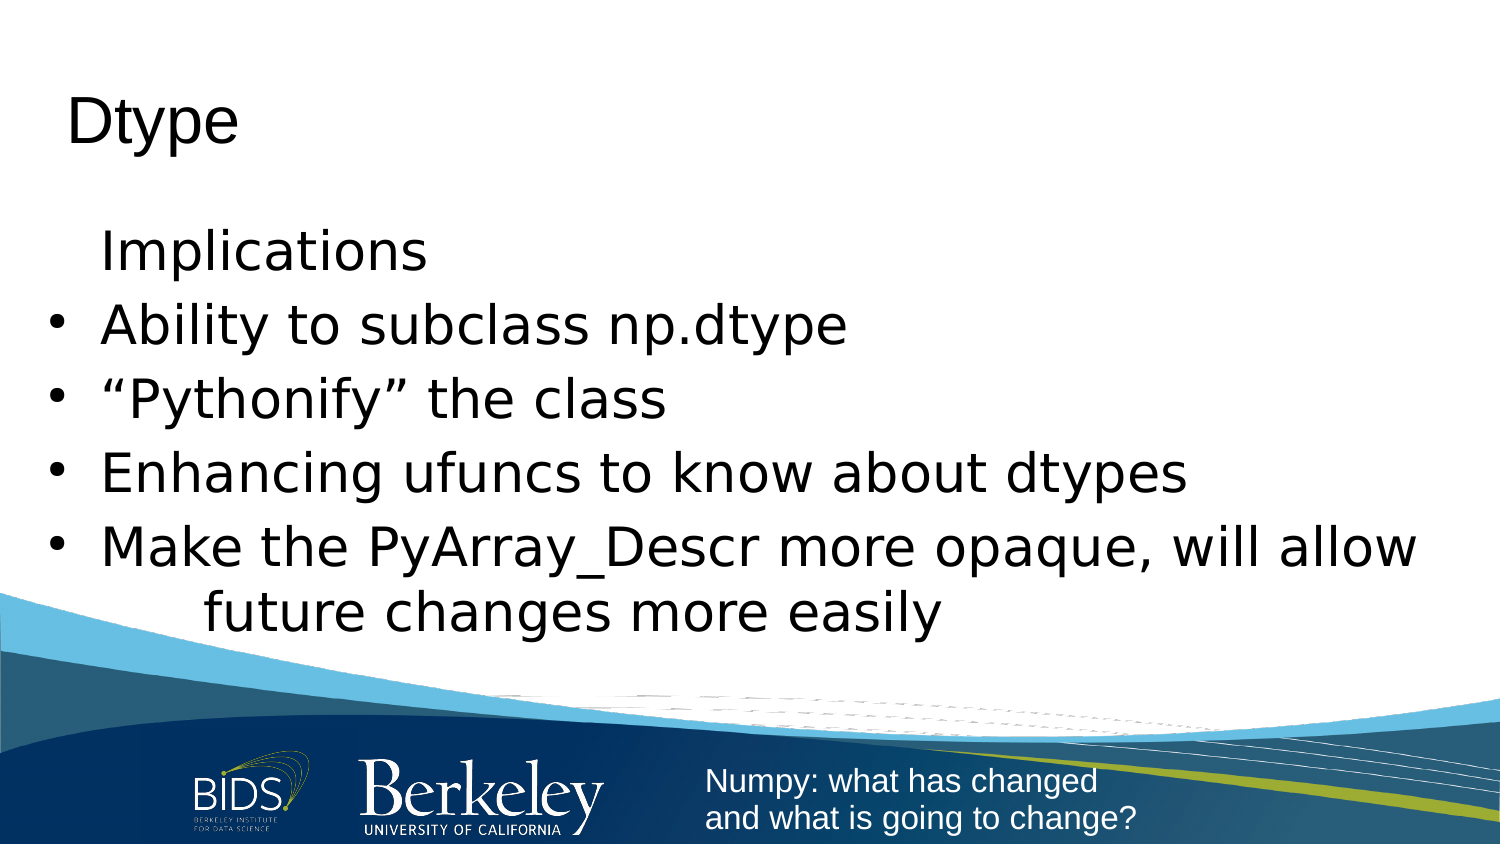

# Dtype
Implications
Ability to subclass np.dtype
“Pythonify” the class
Enhancing ufuncs to know about dtypes
Make the PyArray_Descr more opaque, will allow future changes more easily
Numpy: what has changed
and what is going to change?